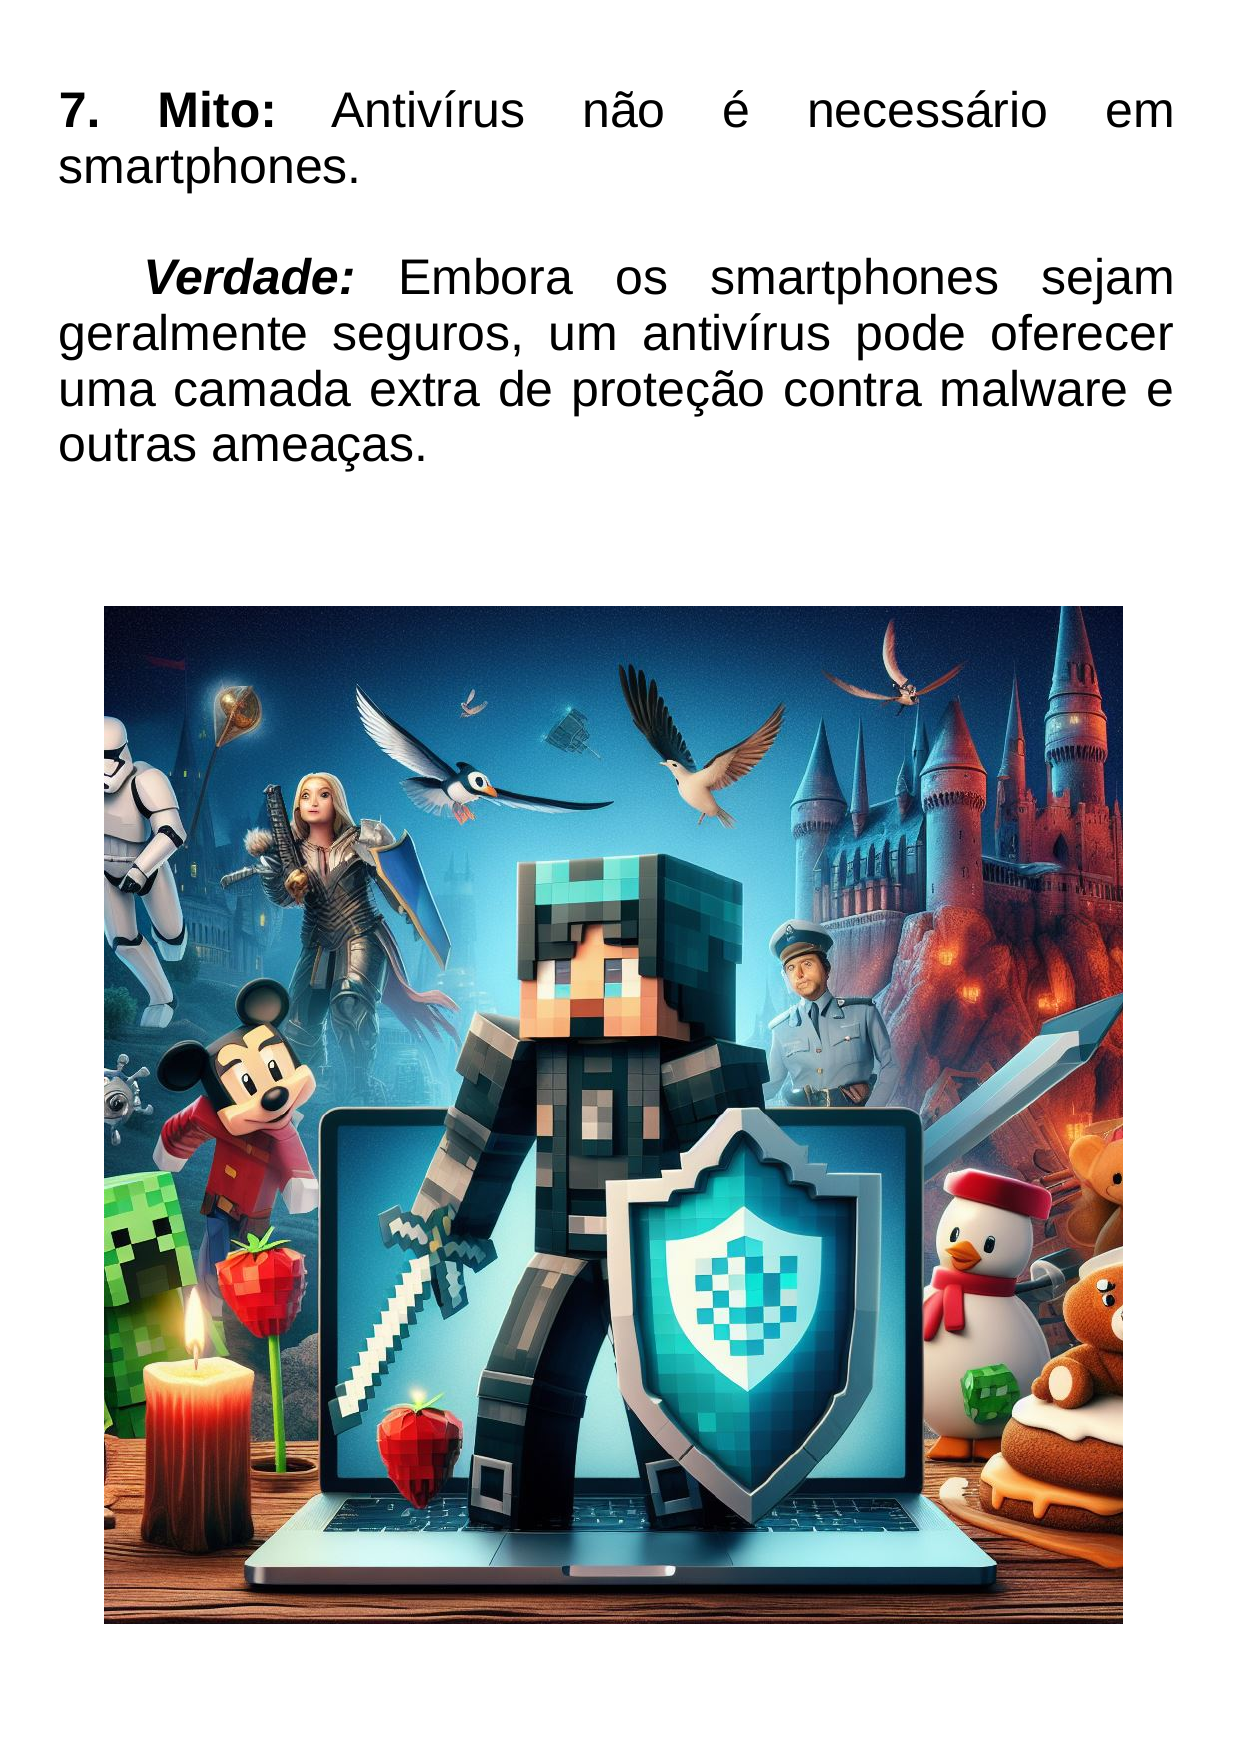

# 7. Mito: Antivírus não é necessário em smartphones. Verdade: Embora os smartphones sejam geralmente seguros, um antivírus pode oferecer uma camada extra de proteção contra malware e outras ameaças.